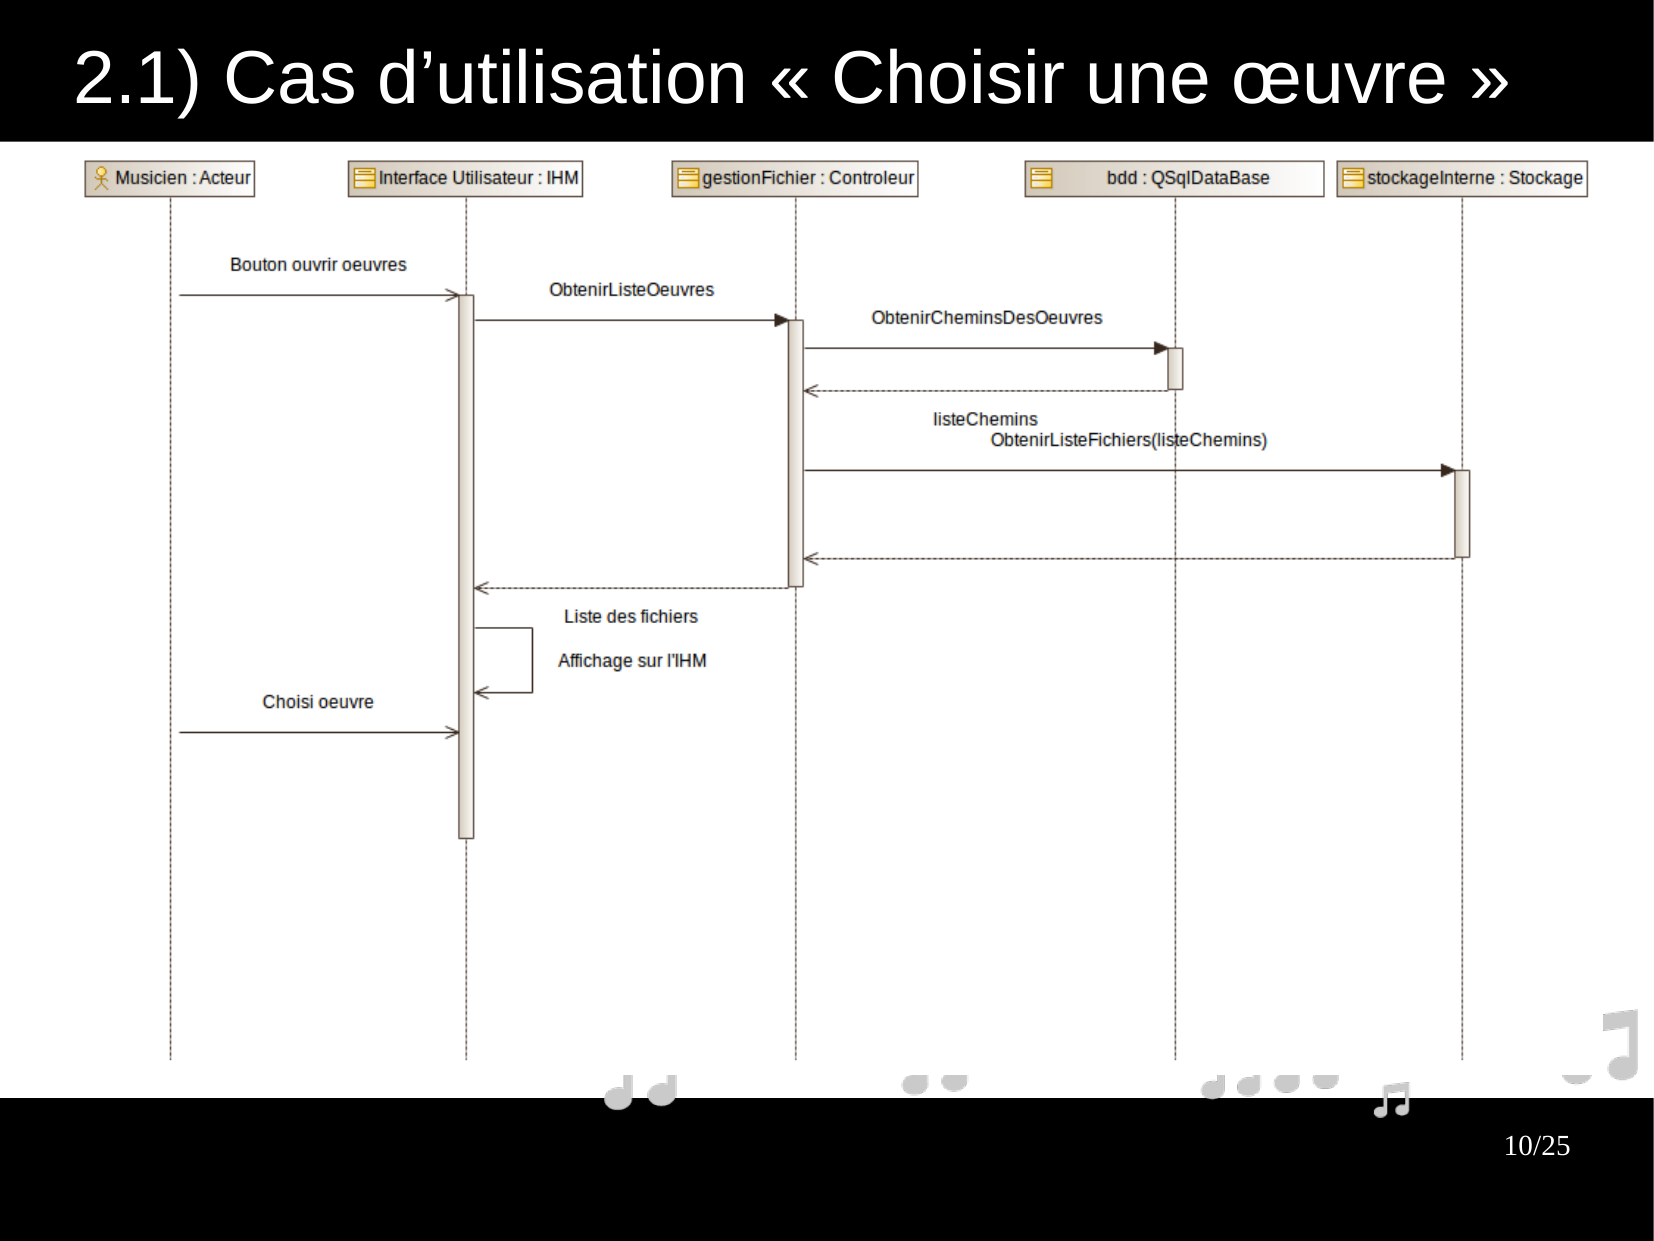

# 2.1) Cas d’utilisation « Choisir une œuvre »
10